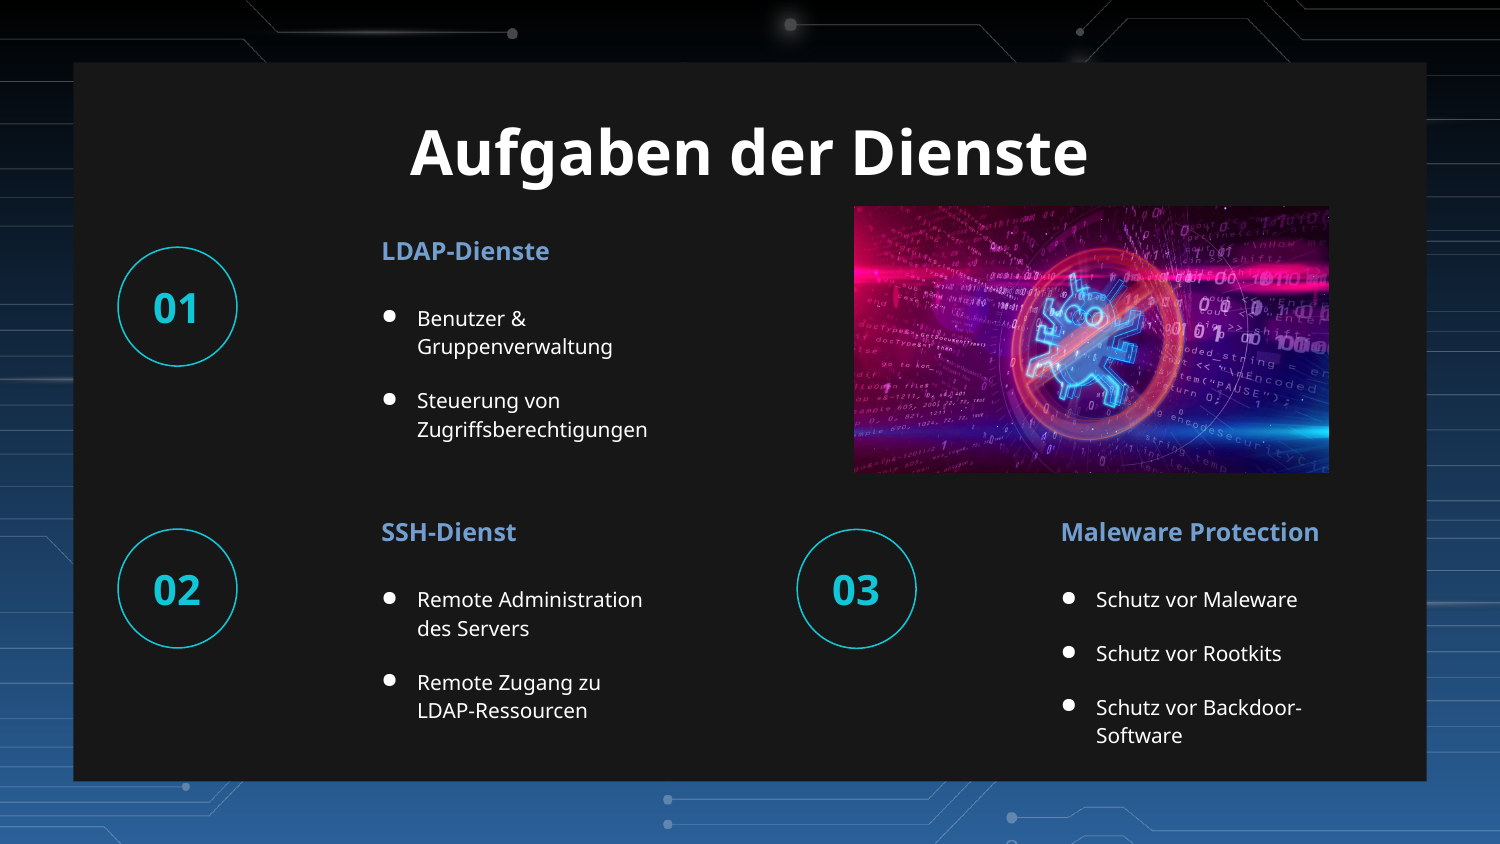

# Aufgaben der Dienste
LDAP-Dienste
01
Benutzer & Gruppenverwaltung
Steuerung von Zugriffsberechtigungen
SSH-Dienst
02
Remote Administration des Servers
Remote Zugang zu LDAP-Ressourcen
Maleware Protection
03
Schutz vor Maleware
Schutz vor Rootkits
Schutz vor Backdoor-Software